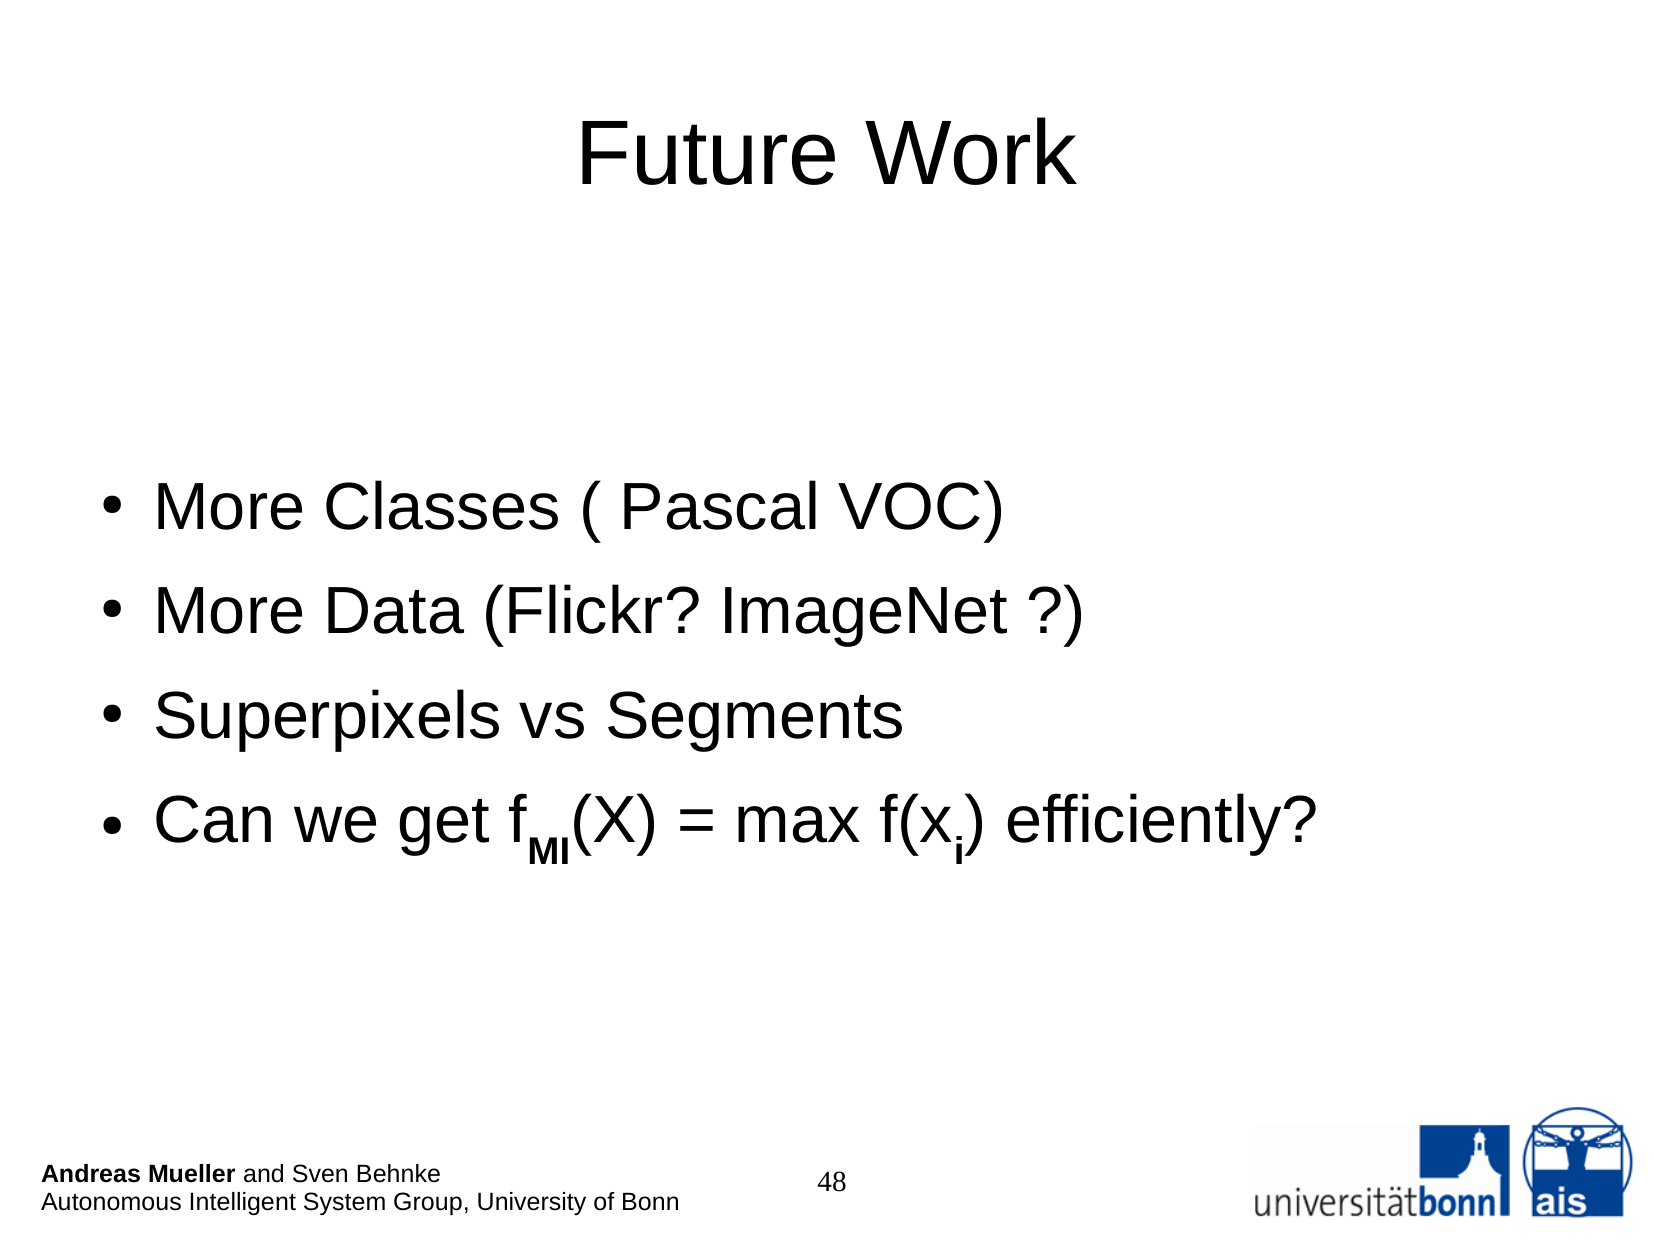

# Future Work
More Classes ( Pascal VOC)
More Data (Flickr? ImageNet ?)
Superpixels vs Segments
Can we get fMI(X) = max f(xi) efficiently?
Andreas Mueller, Sven Behnke University of Bonn
48